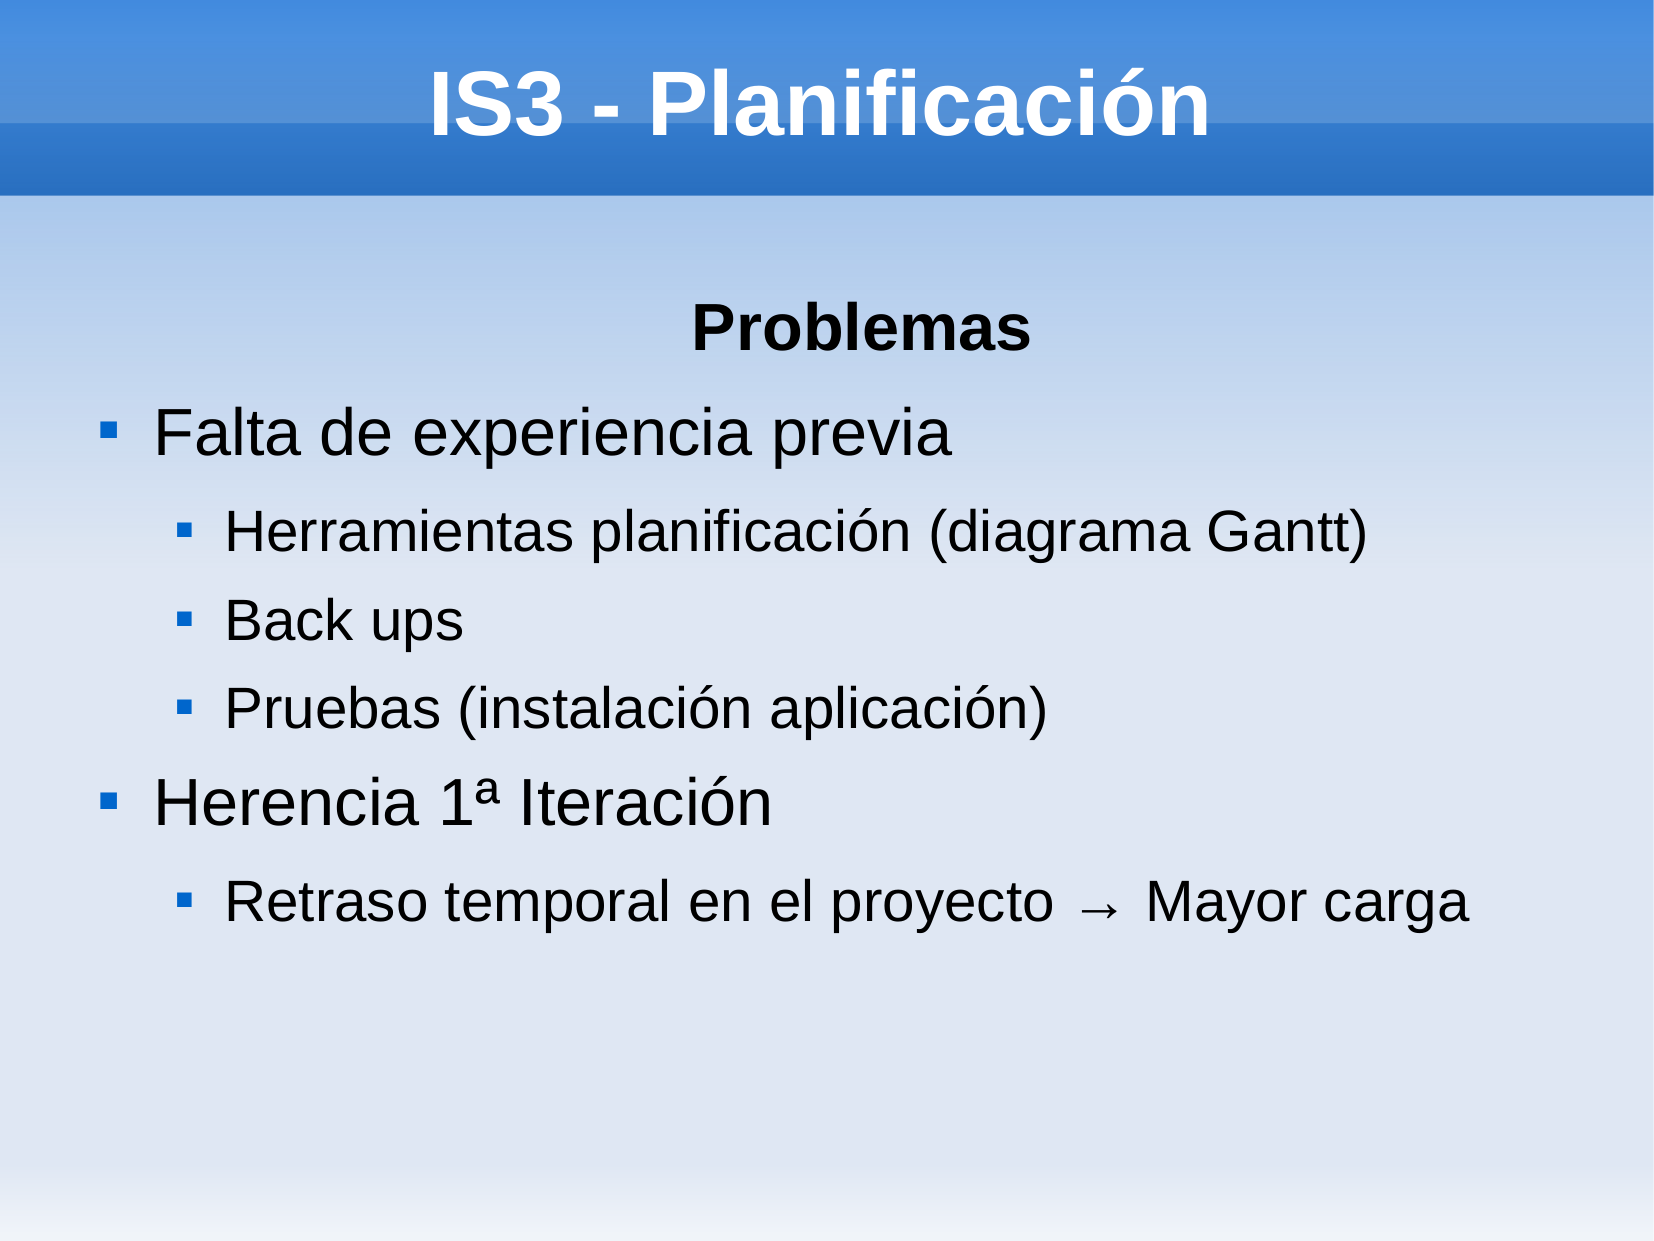

# IS3 - Planificación
Problemas
Falta de experiencia previa
Herramientas planificación (diagrama Gantt)
Back ups
Pruebas (instalación aplicación)
Herencia 1ª Iteración
Retraso temporal en el proyecto → Mayor carga